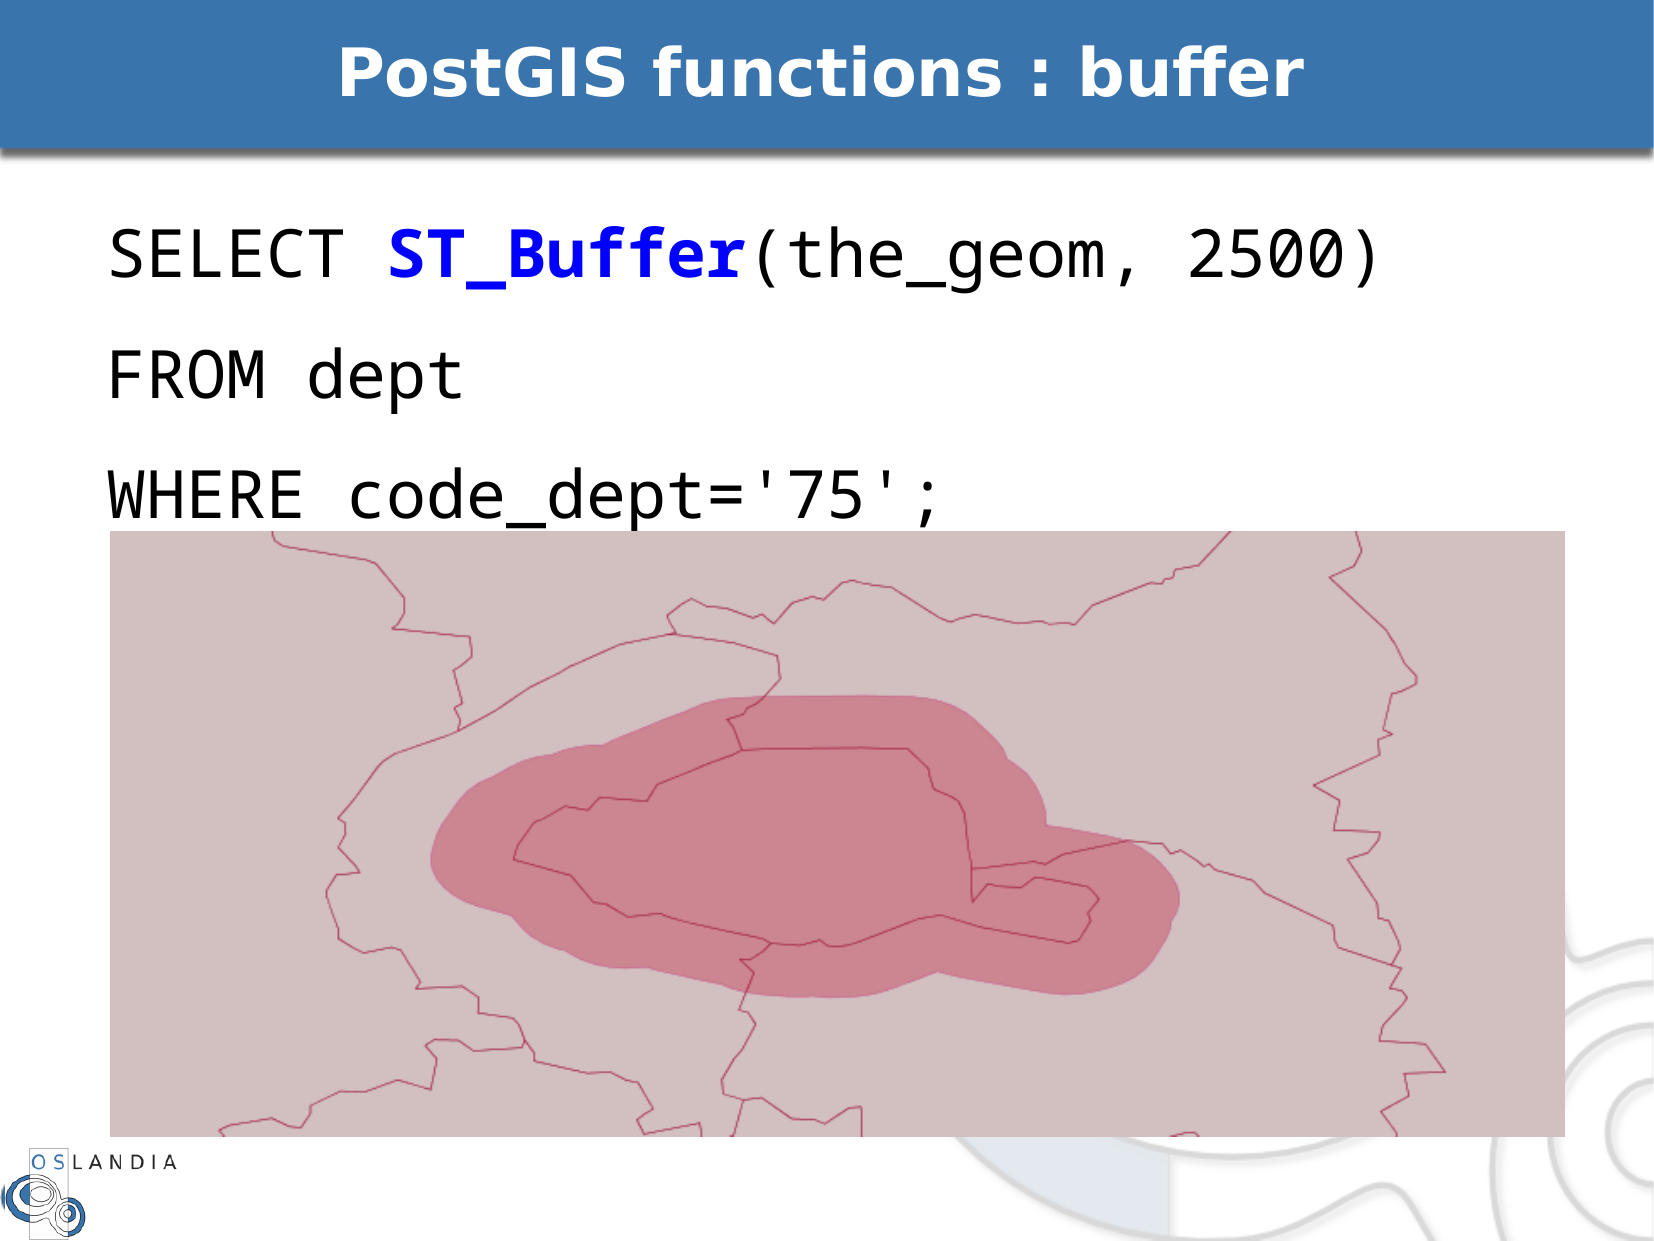

# PostGIS functions : buffer
SELECT ST_Buffer(the_geom, 2500)
FROM dept
WHERE code_dept='75';